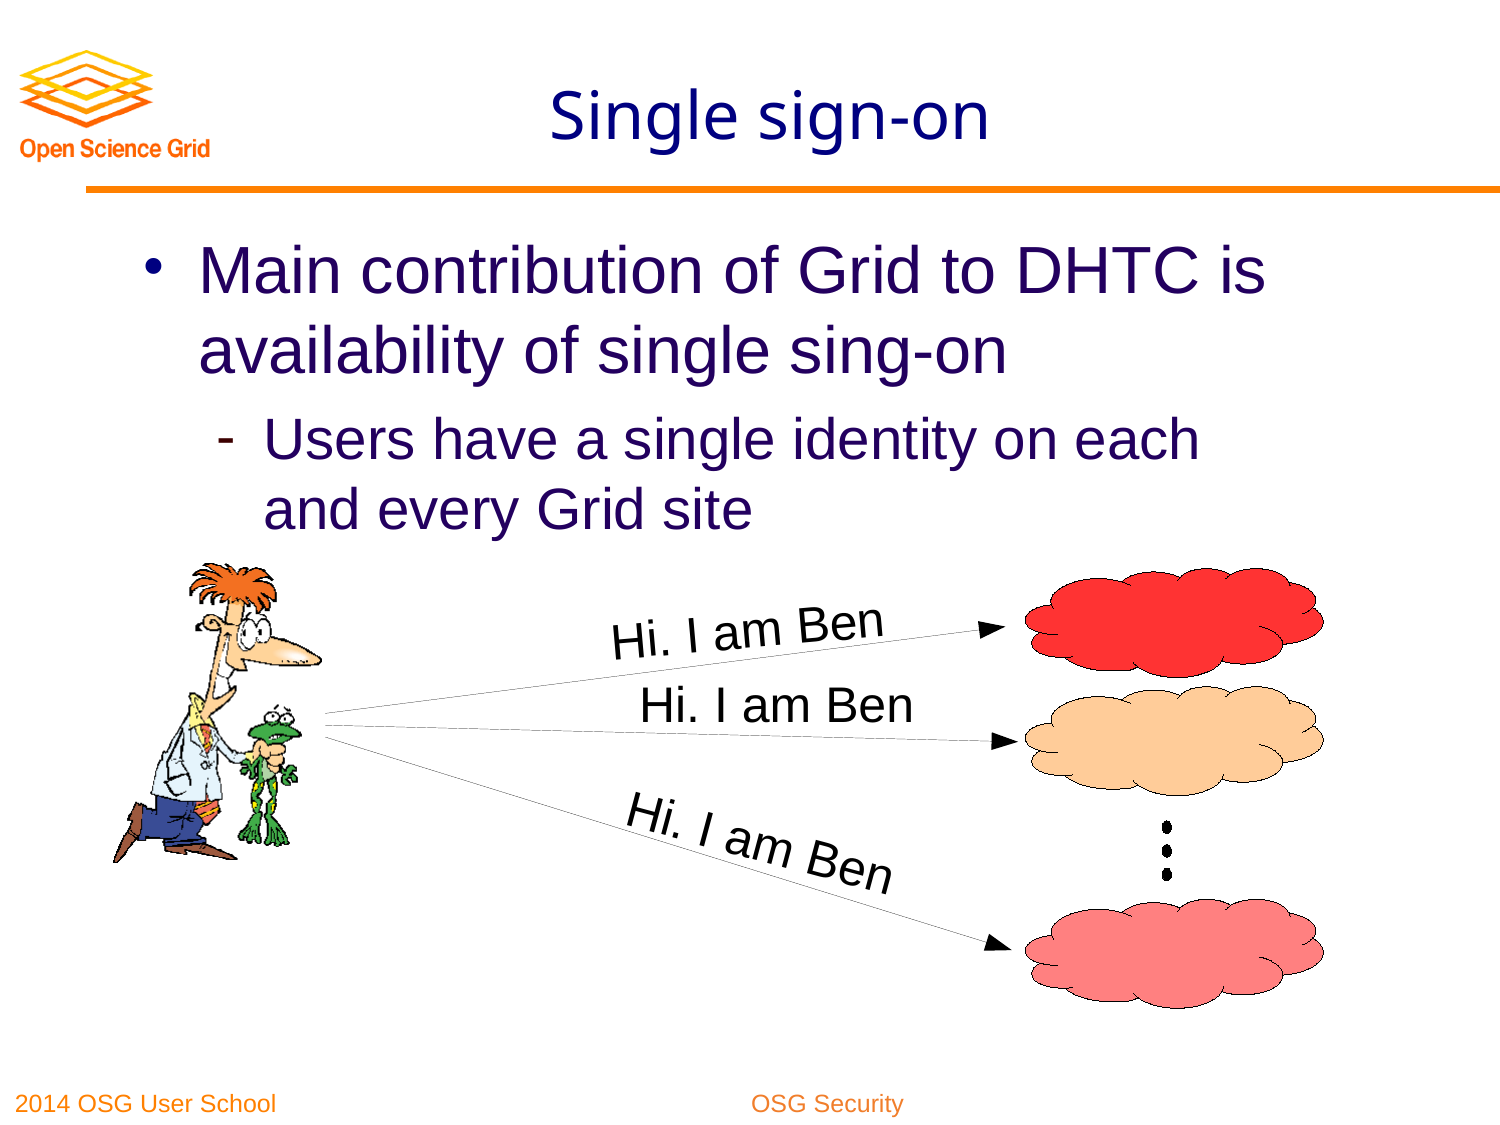

# Single sign-on
Main contribution of Grid to DHTC is availability of single sing-on
Users have a single identity on each and every Grid site
Hi. I am Ben
Hi. I am Ben
Hi. I am Ben